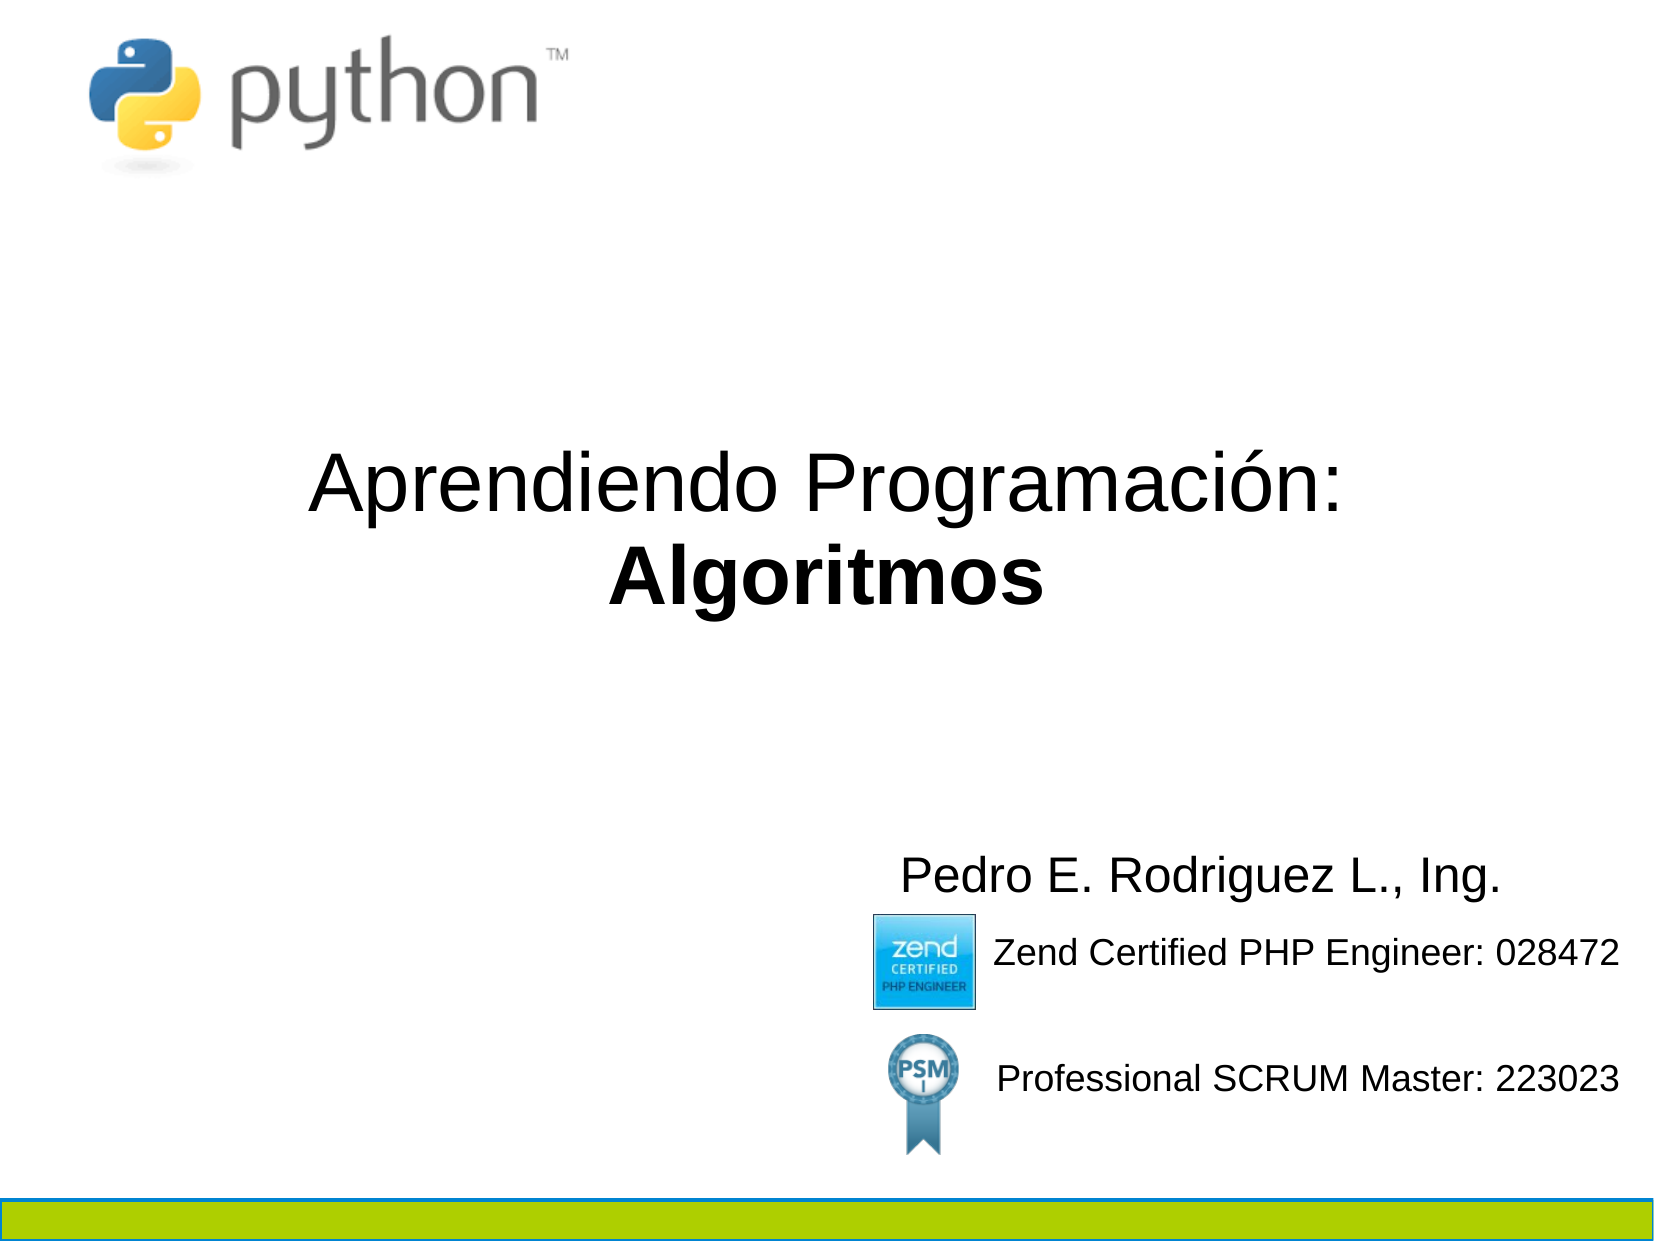

# Aprendiendo Programación: Algoritmos
Pedro E. Rodriguez L., Ing.
Zend Certified PHP Engineer: 028472
Professional SCRUM Master: 223023